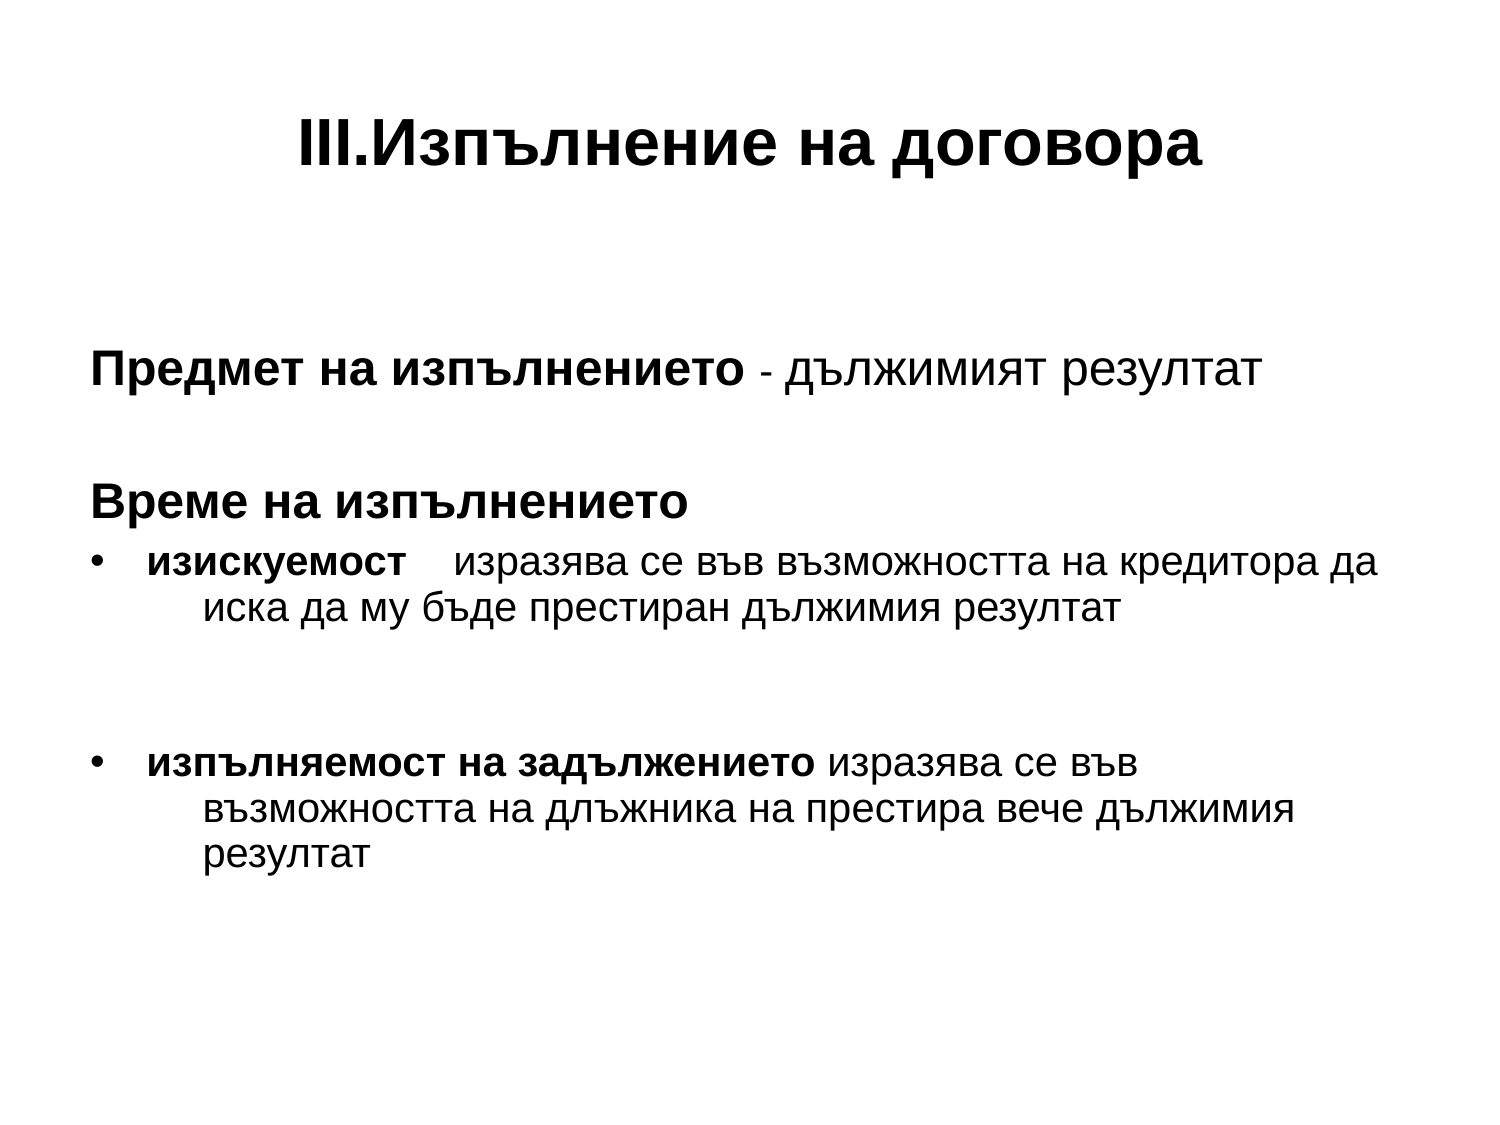

# ІІІ.Изпълнение на договора
Предмет на изпълнението - дължимият резултат
Време на изпълнението
изискуемост изразява се във възможността на кредитора да иска да му бъде престиран дължимия резултат
изпълняемост на задължението изразява се във възможността на длъжника на престира вече дължимия резултат